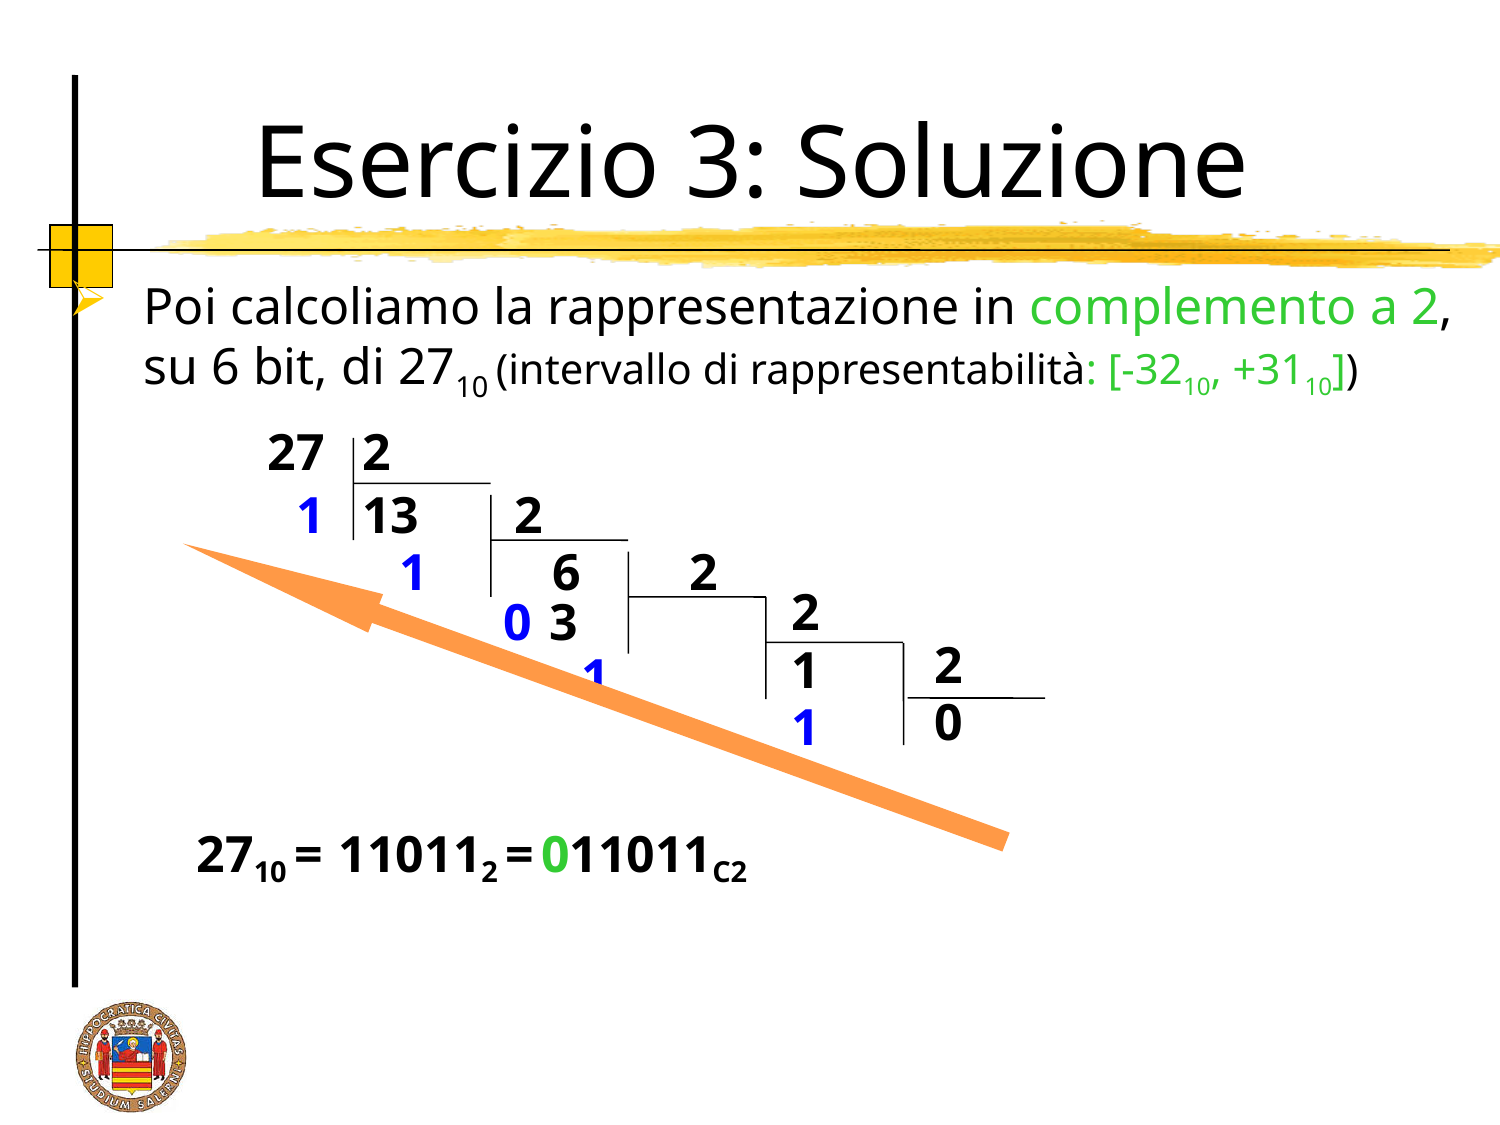

# Esercizio 3: Soluzione
Poi calcoliamo la rappresentazione in complemento a 2, su 6 bit, di 2710 (intervallo di rappresentabilità: [-3210, +3110])
27
1
2
13	2
1	 6	2
 0	3
 1
2
1
1
2
0
2710 = 110112 = 011011C2